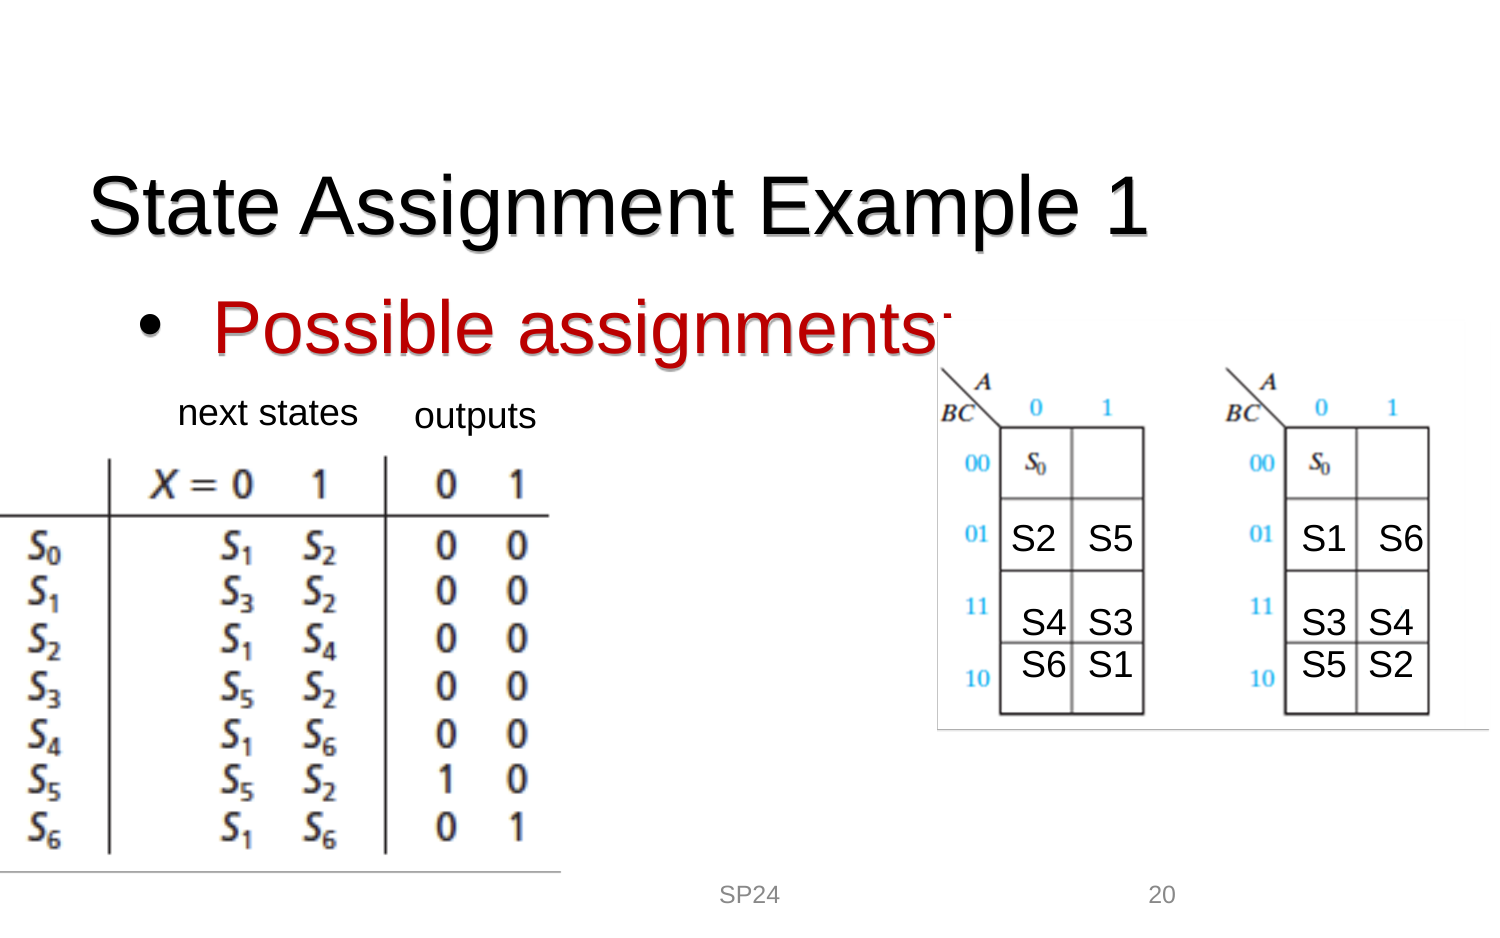

# State Assignment Example 1
Possible assignments:
next states
outputs
 S2 S5
 S4 S3
 S6 S1
 S1 S6
 S3 S4
 S5 S2
SP24